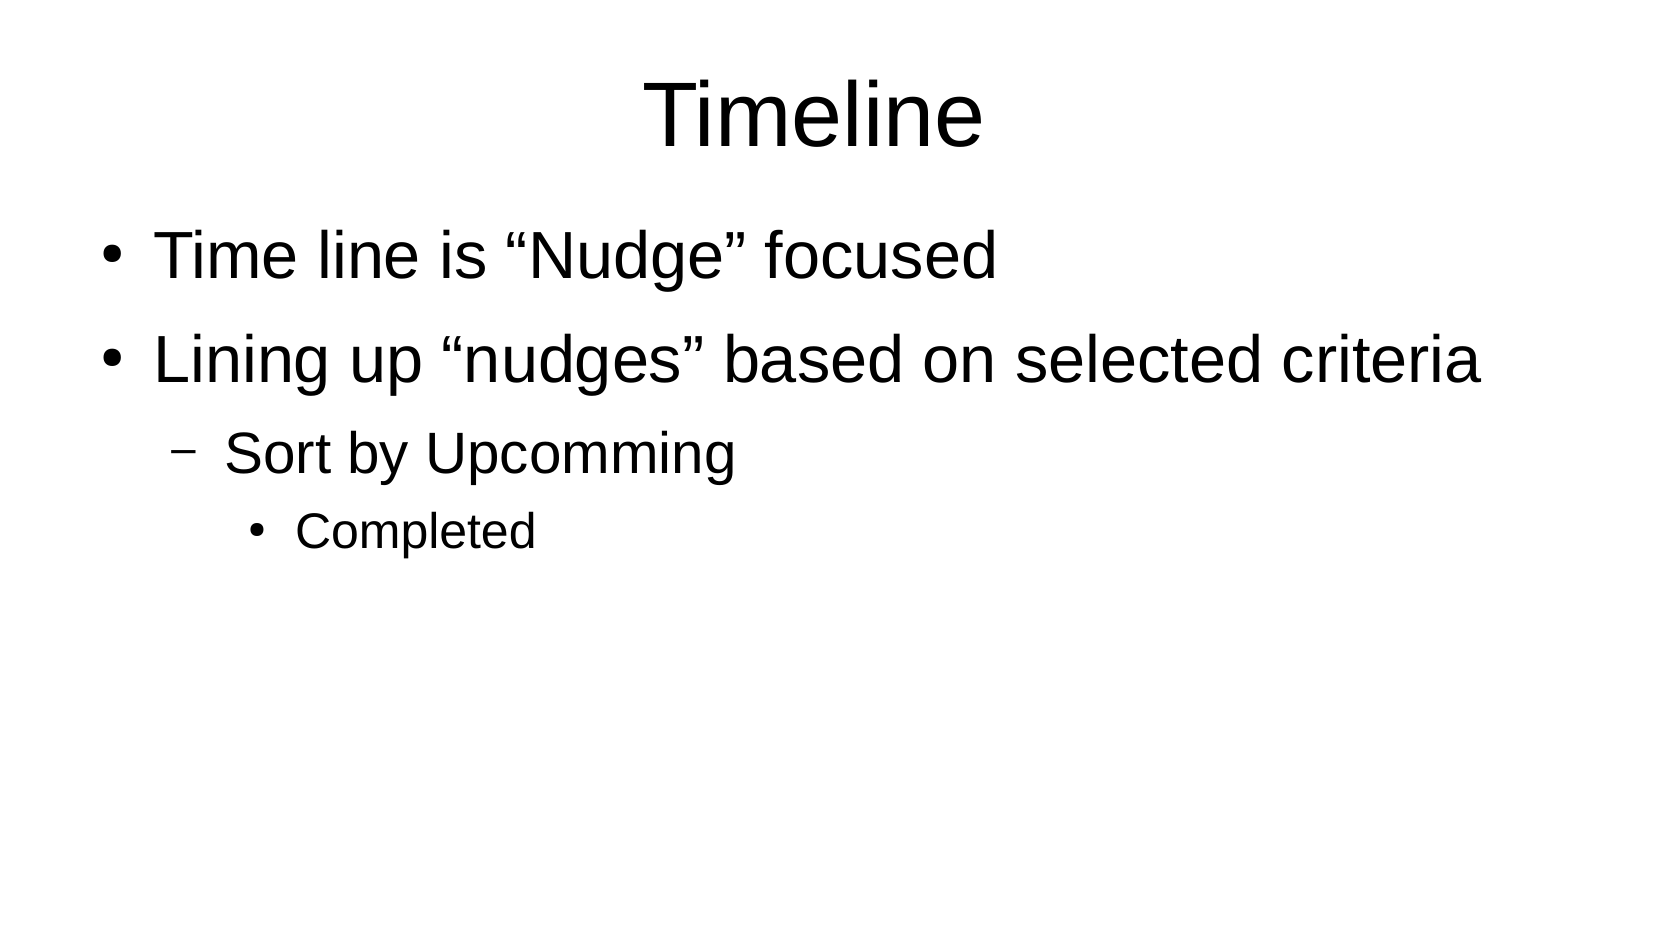

# Timeline
Time line is “Nudge” focused
Lining up “nudges” based on selected criteria
Sort by Upcomming
Completed